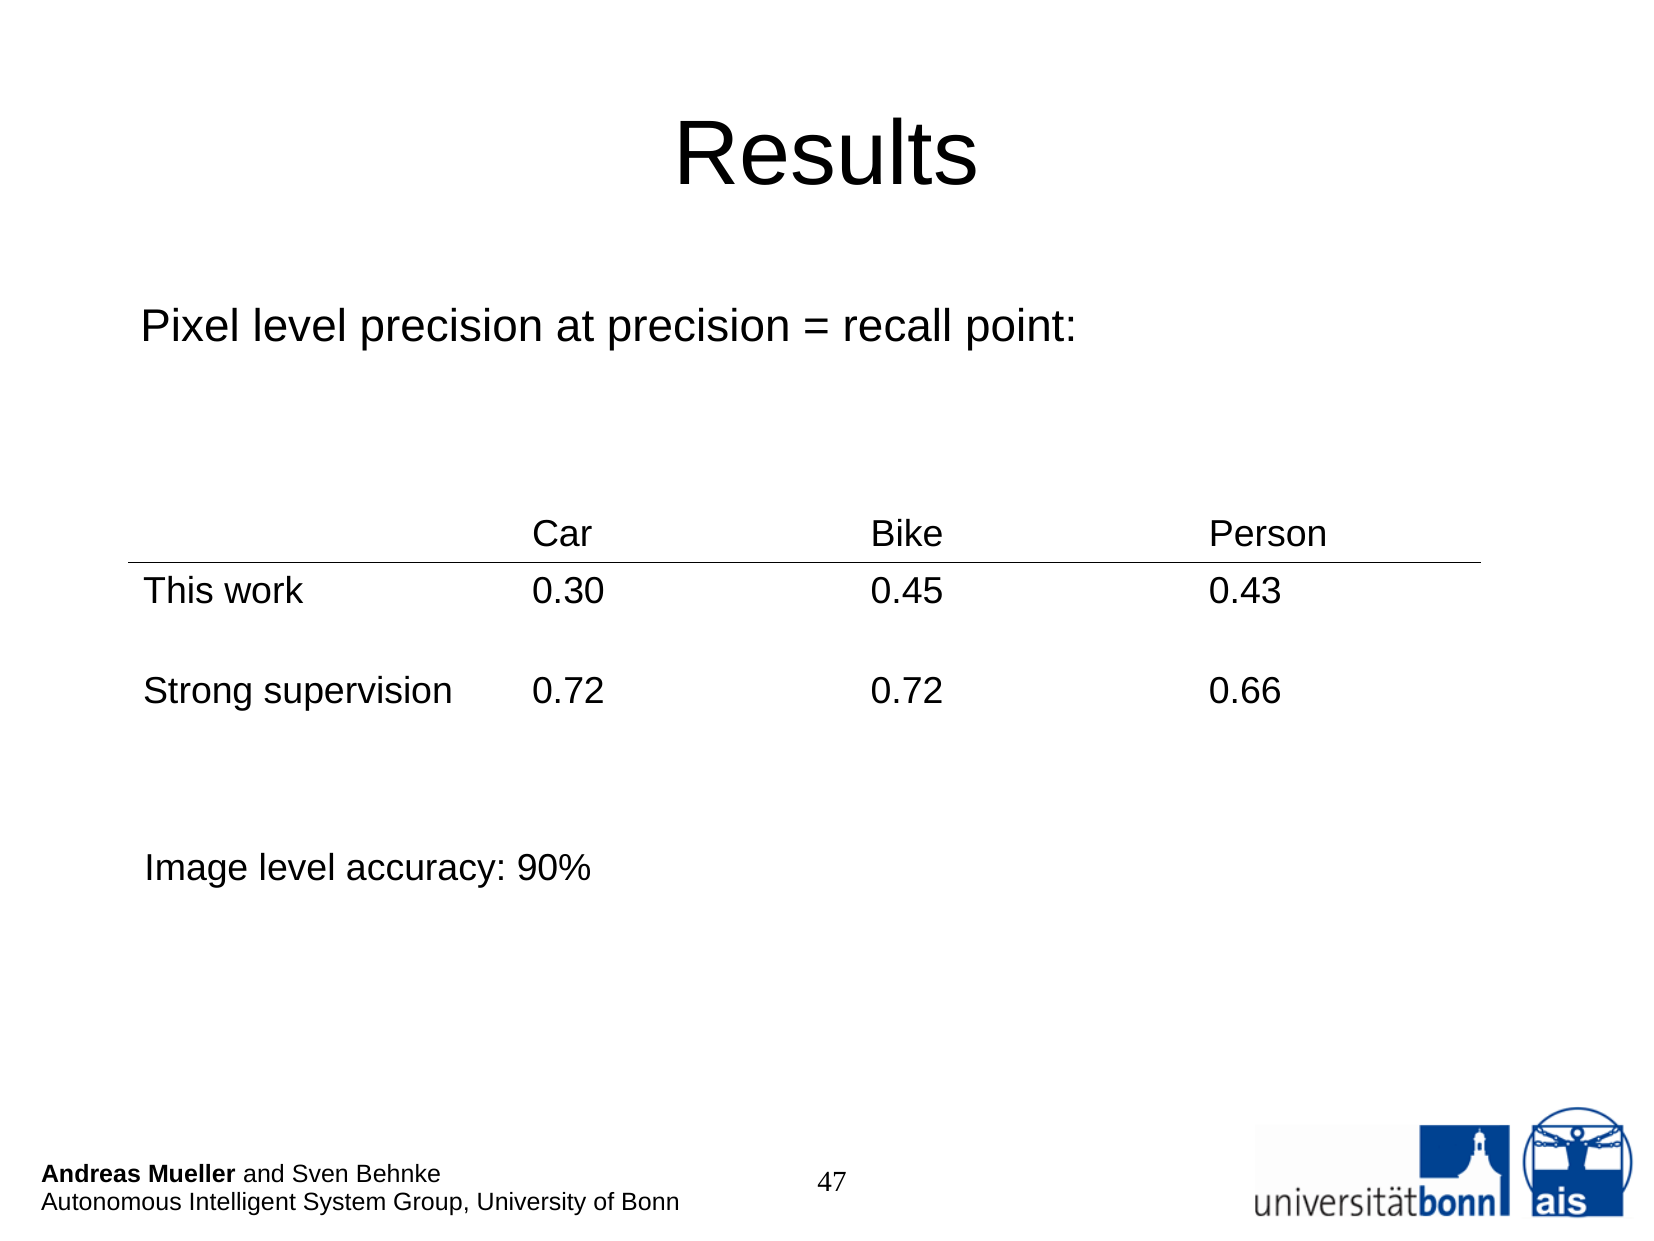

# Results
Pixel level precision at precision = recall point:
| | Car | Bike | Person |
| --- | --- | --- | --- |
| This work | 0.30 | 0.45 | 0.43 |
| Strong supervision | 0.72 | 0.72 | 0.66 |
Image level accuracy: 90%
Andreas Mueller, Sven Behnke University of Bonn
47